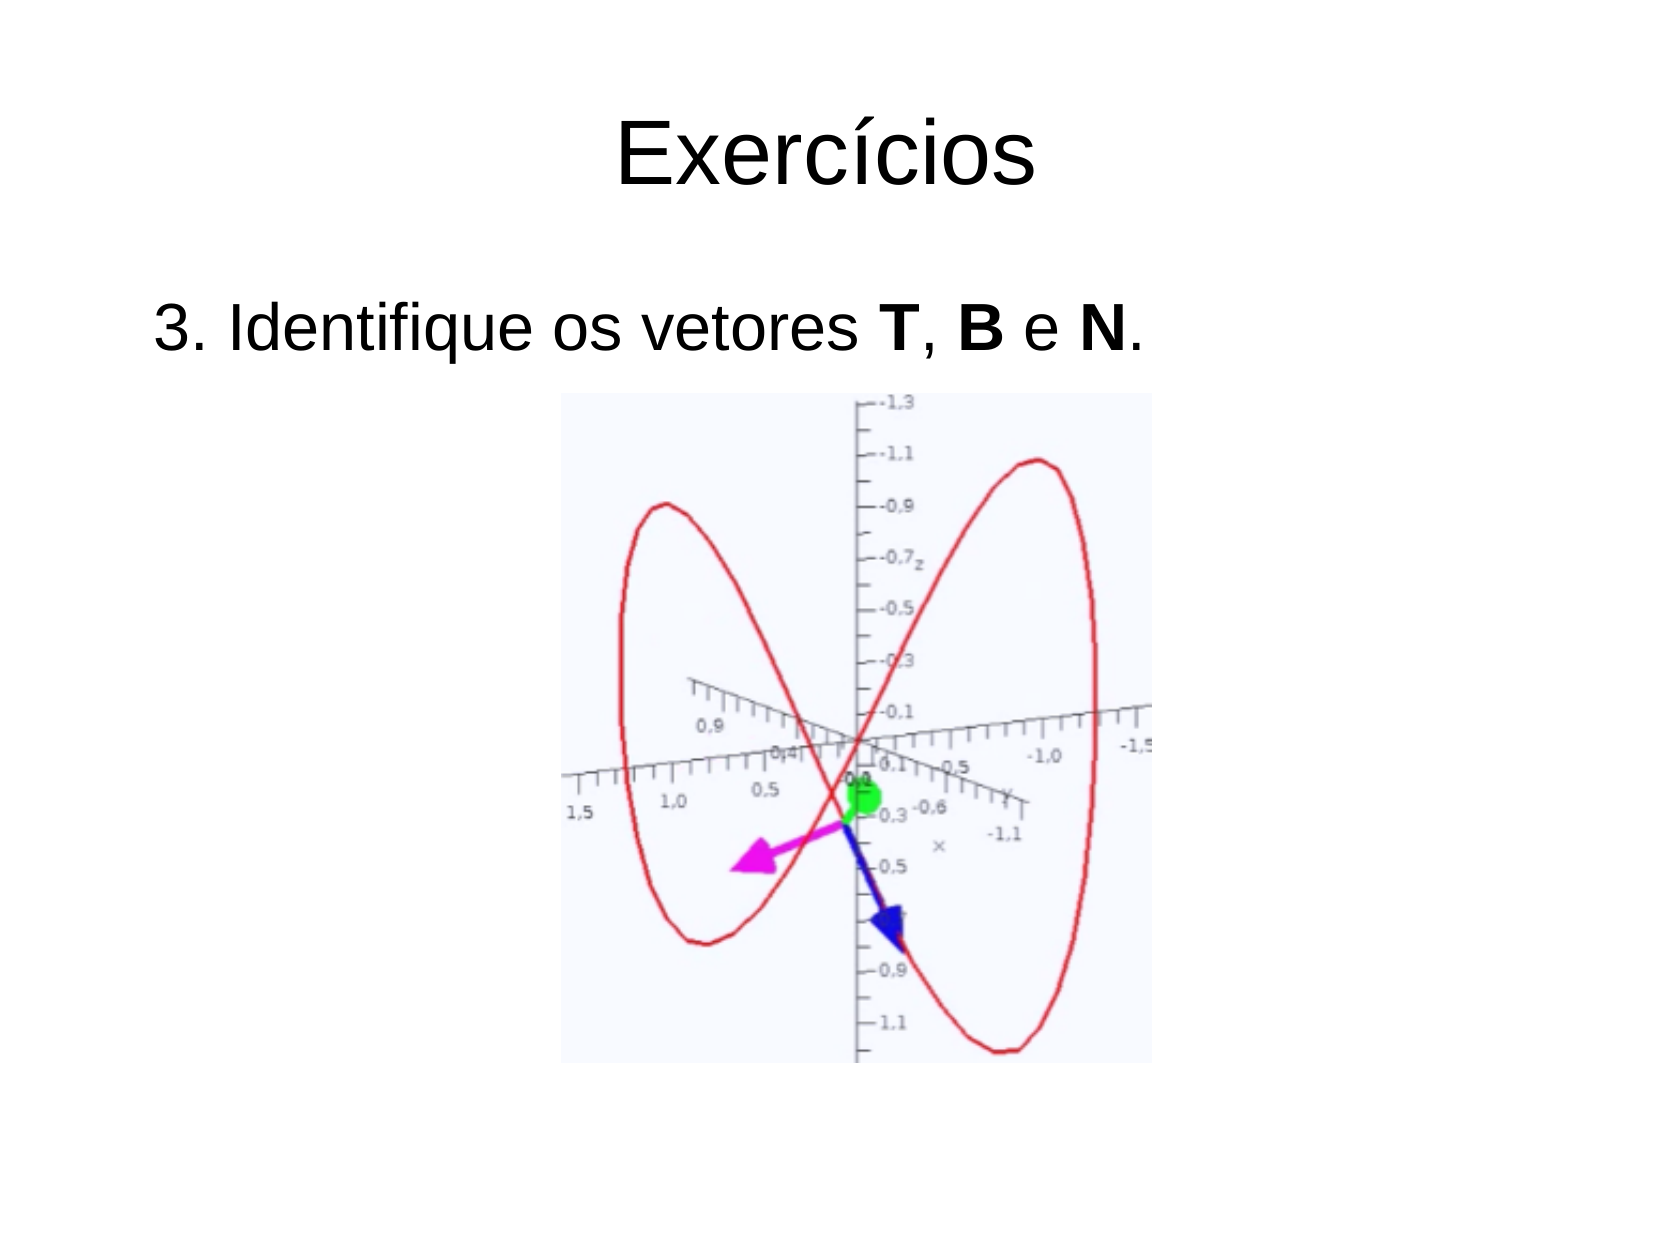

# Exercícios
3. Identifique os vetores T, B e N.